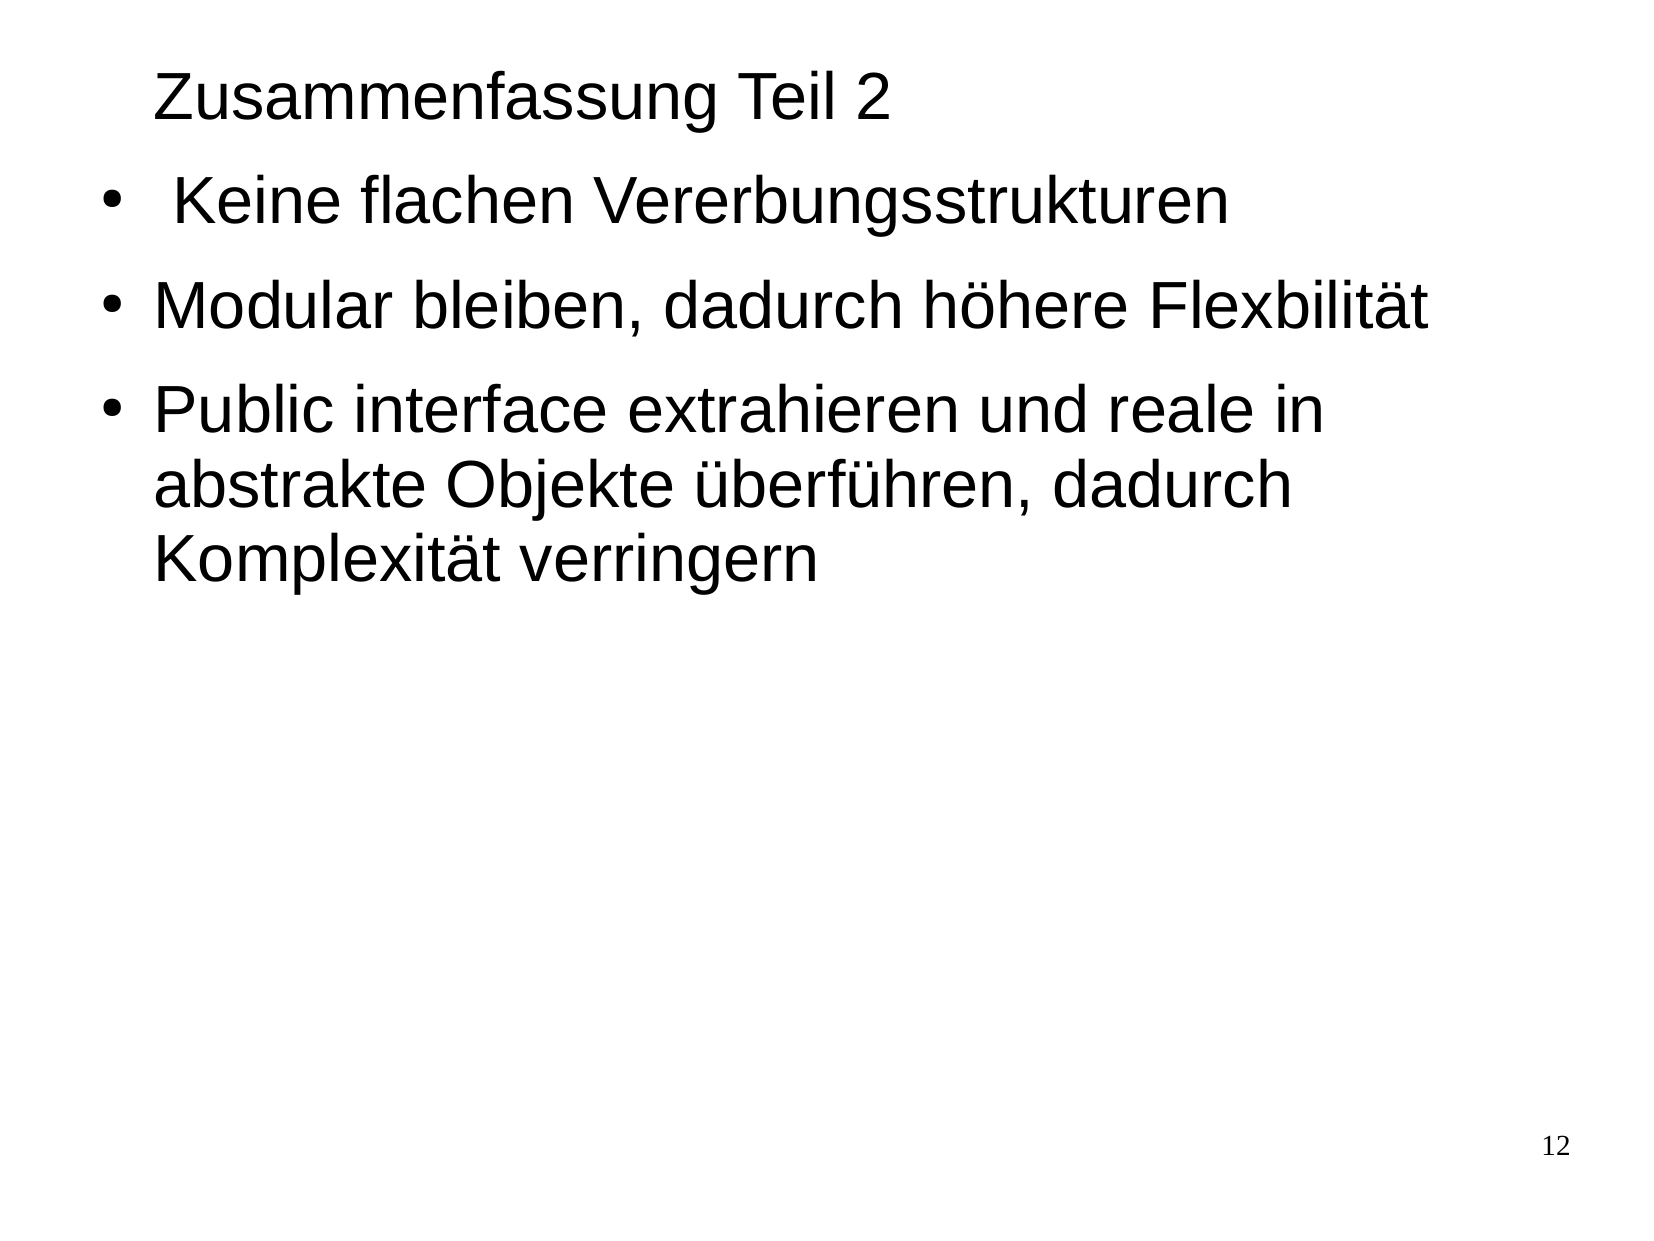

# Zusammenfassung Teil 2
 Keine flachen Vererbungsstrukturen
Modular bleiben, dadurch höhere Flexbilität
Public interface extrahieren und reale in abstrakte Objekte überführen, dadurch Komplexität verringern
12